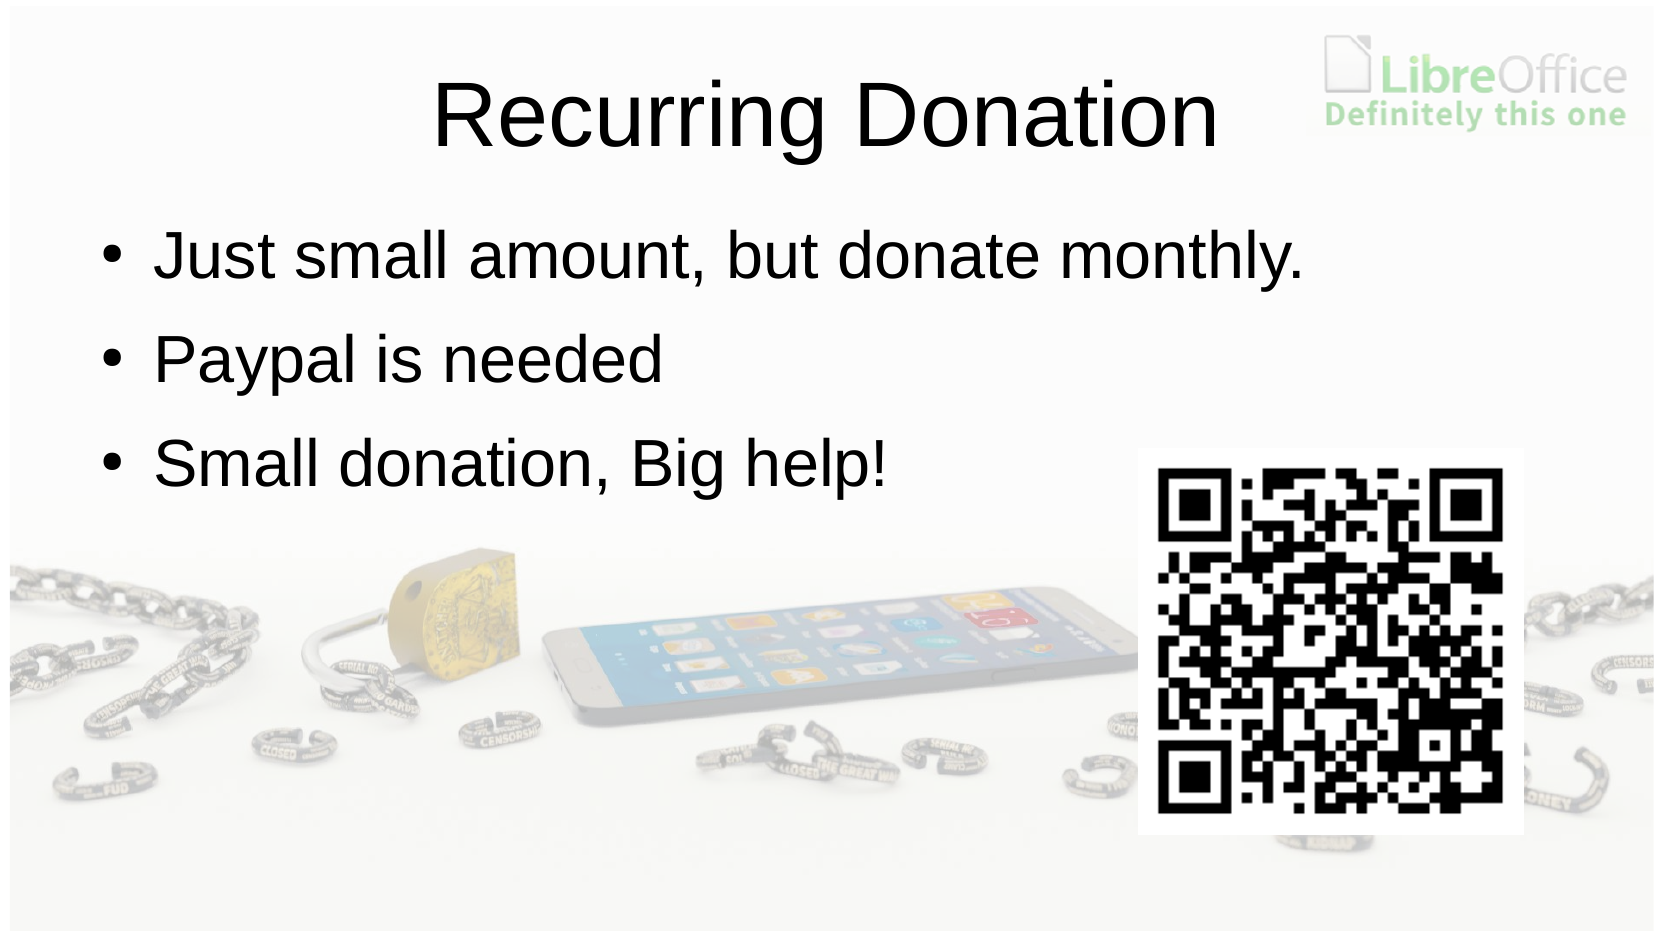

# Recurring Donation
Just small amount, but donate monthly.
Paypal is needed
Small donation, Big help!